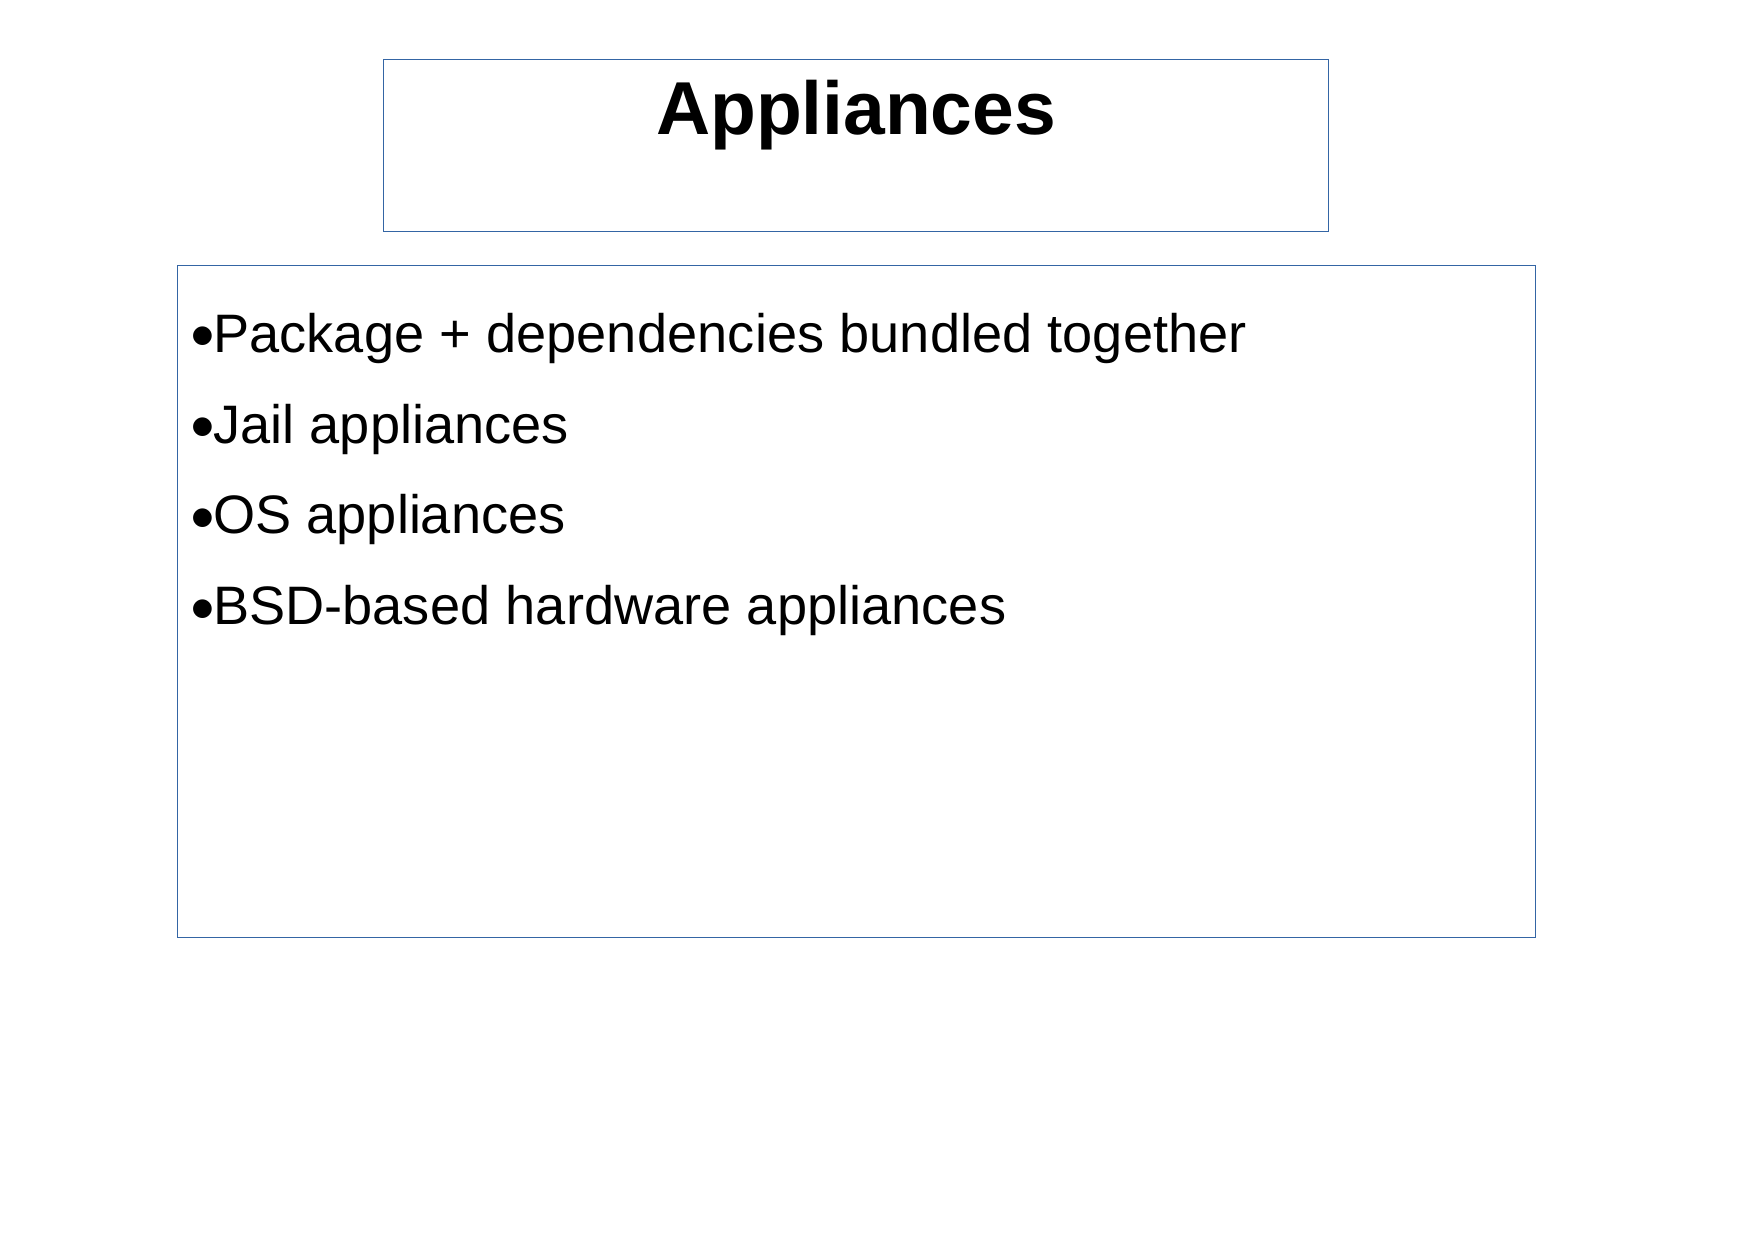

Appliances
Package + dependencies bundled together
Jail appliances
OS appliances
BSD-based hardware appliances